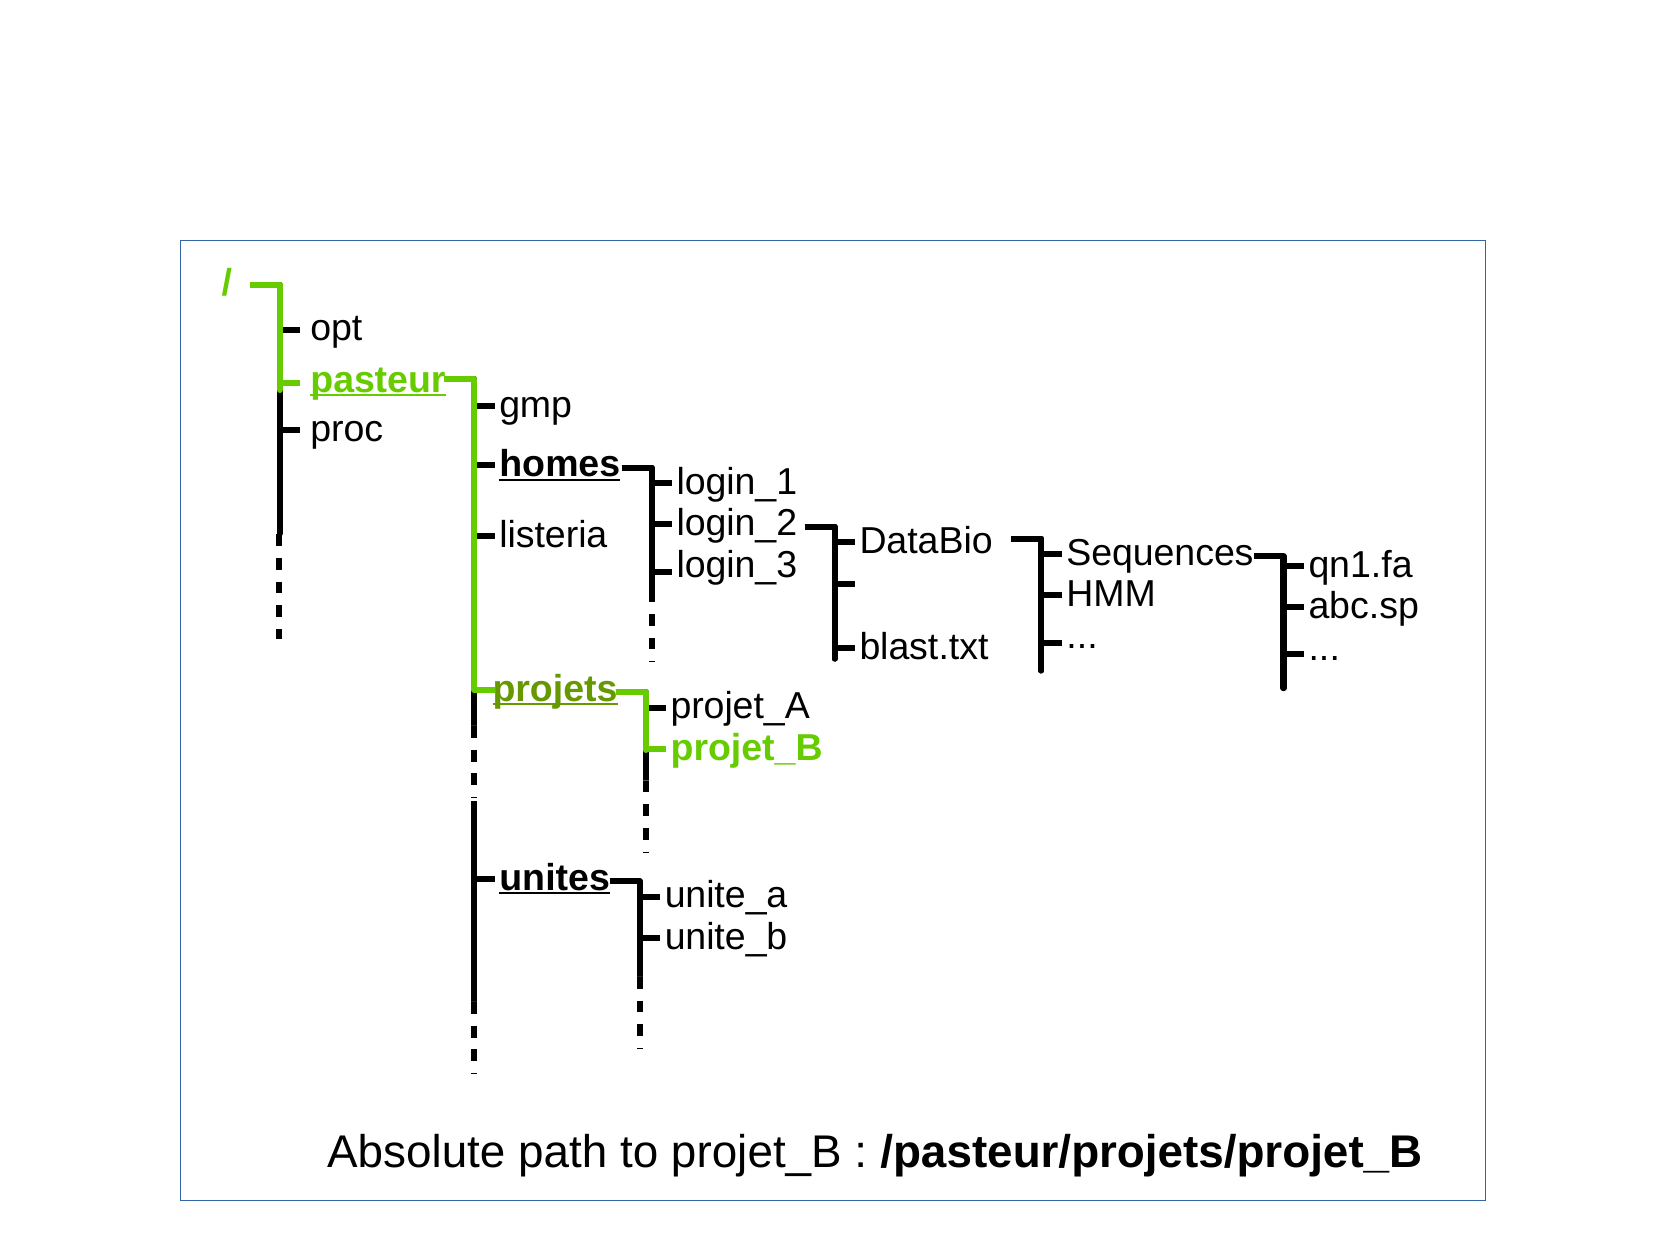

/
opt
pasteur
gmp
proc
homes
login_1
login_2
listeria
DataBio
Sequences
login_3
qn1.fa
HMM
abc.sp
...
blast.txt
...
projets
projet_A
projet_B
unites
unite_a
unite_b
Absolute path to projet_B : /pasteur/projets/projet_B